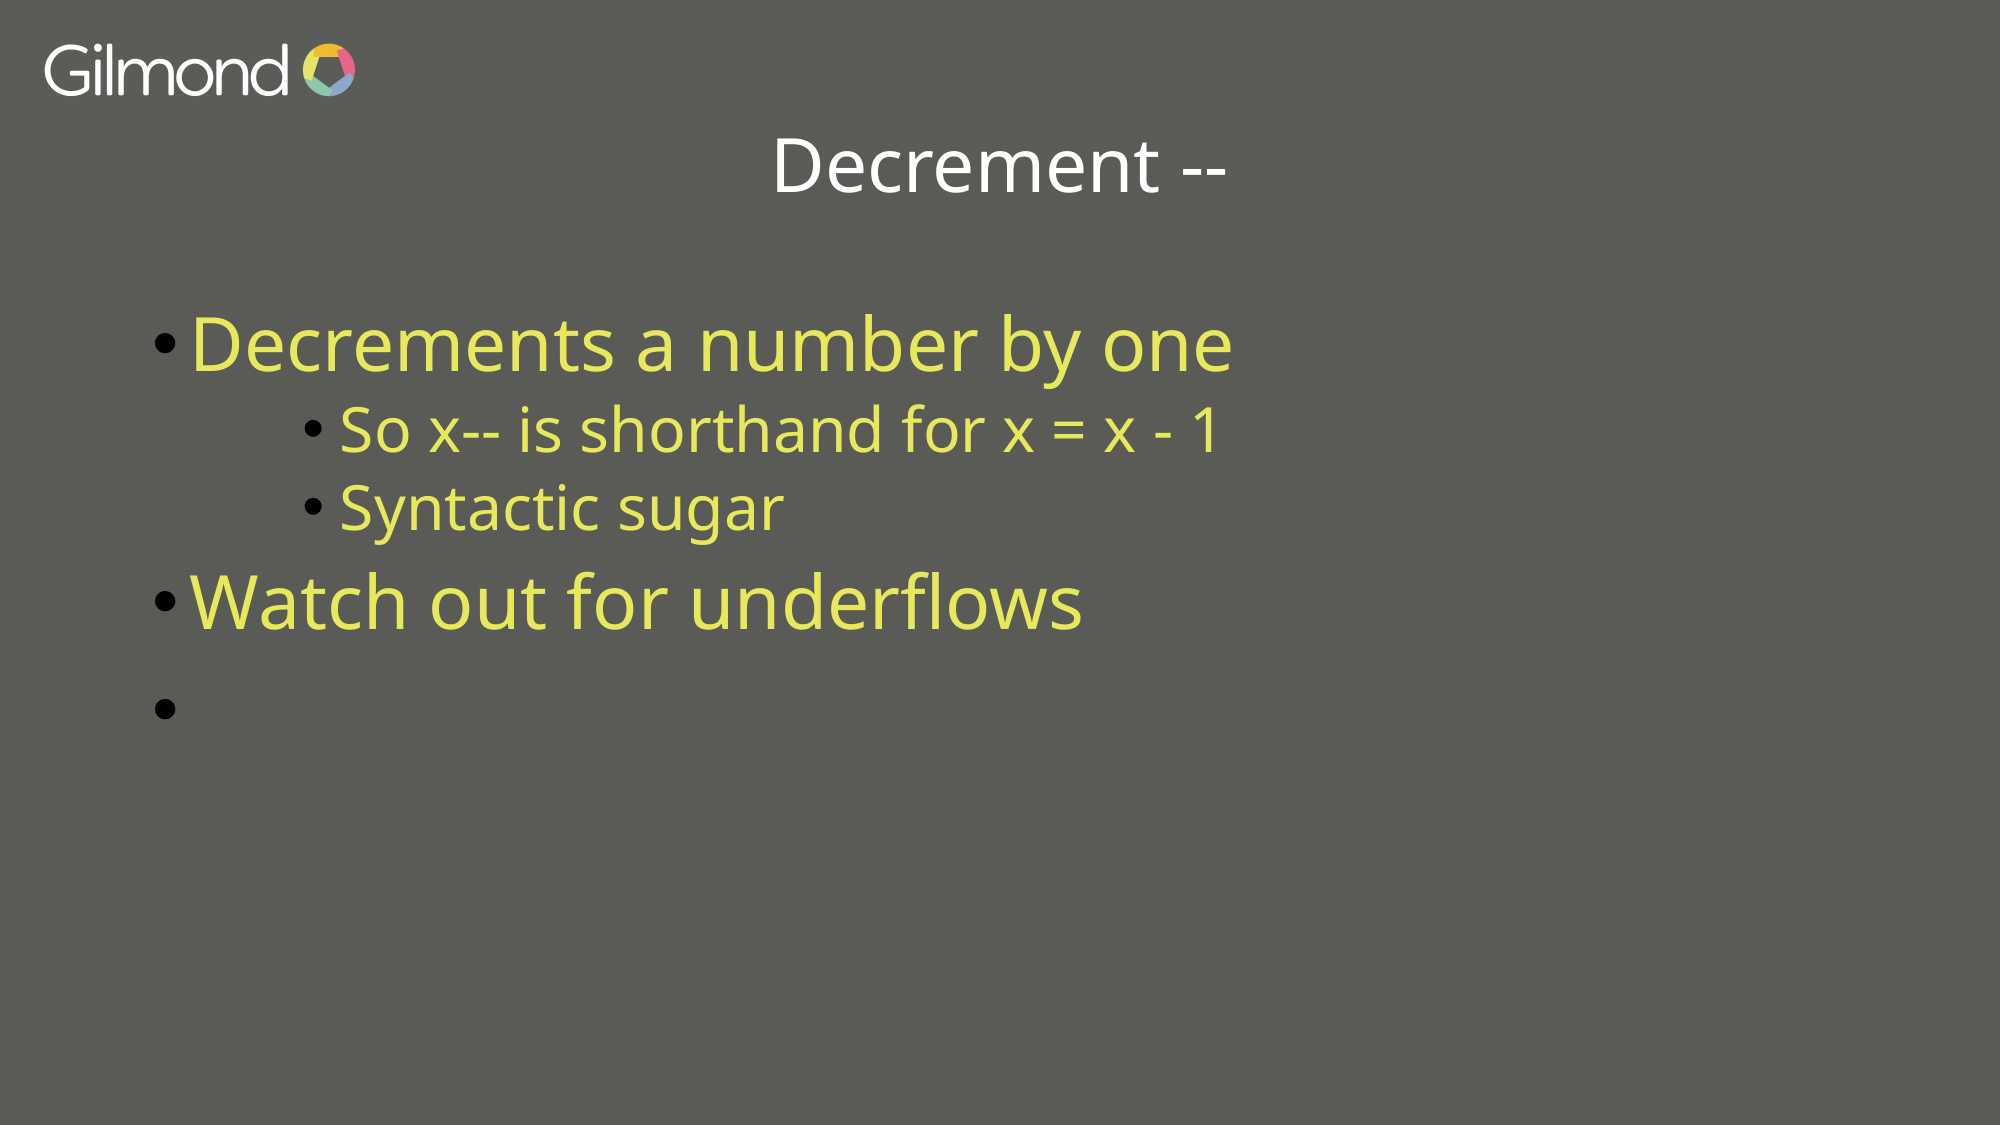

# Decrement --
Decrements a number by one
So x-- is shorthand for x = x - 1
Syntactic sugar
Watch out for underflows